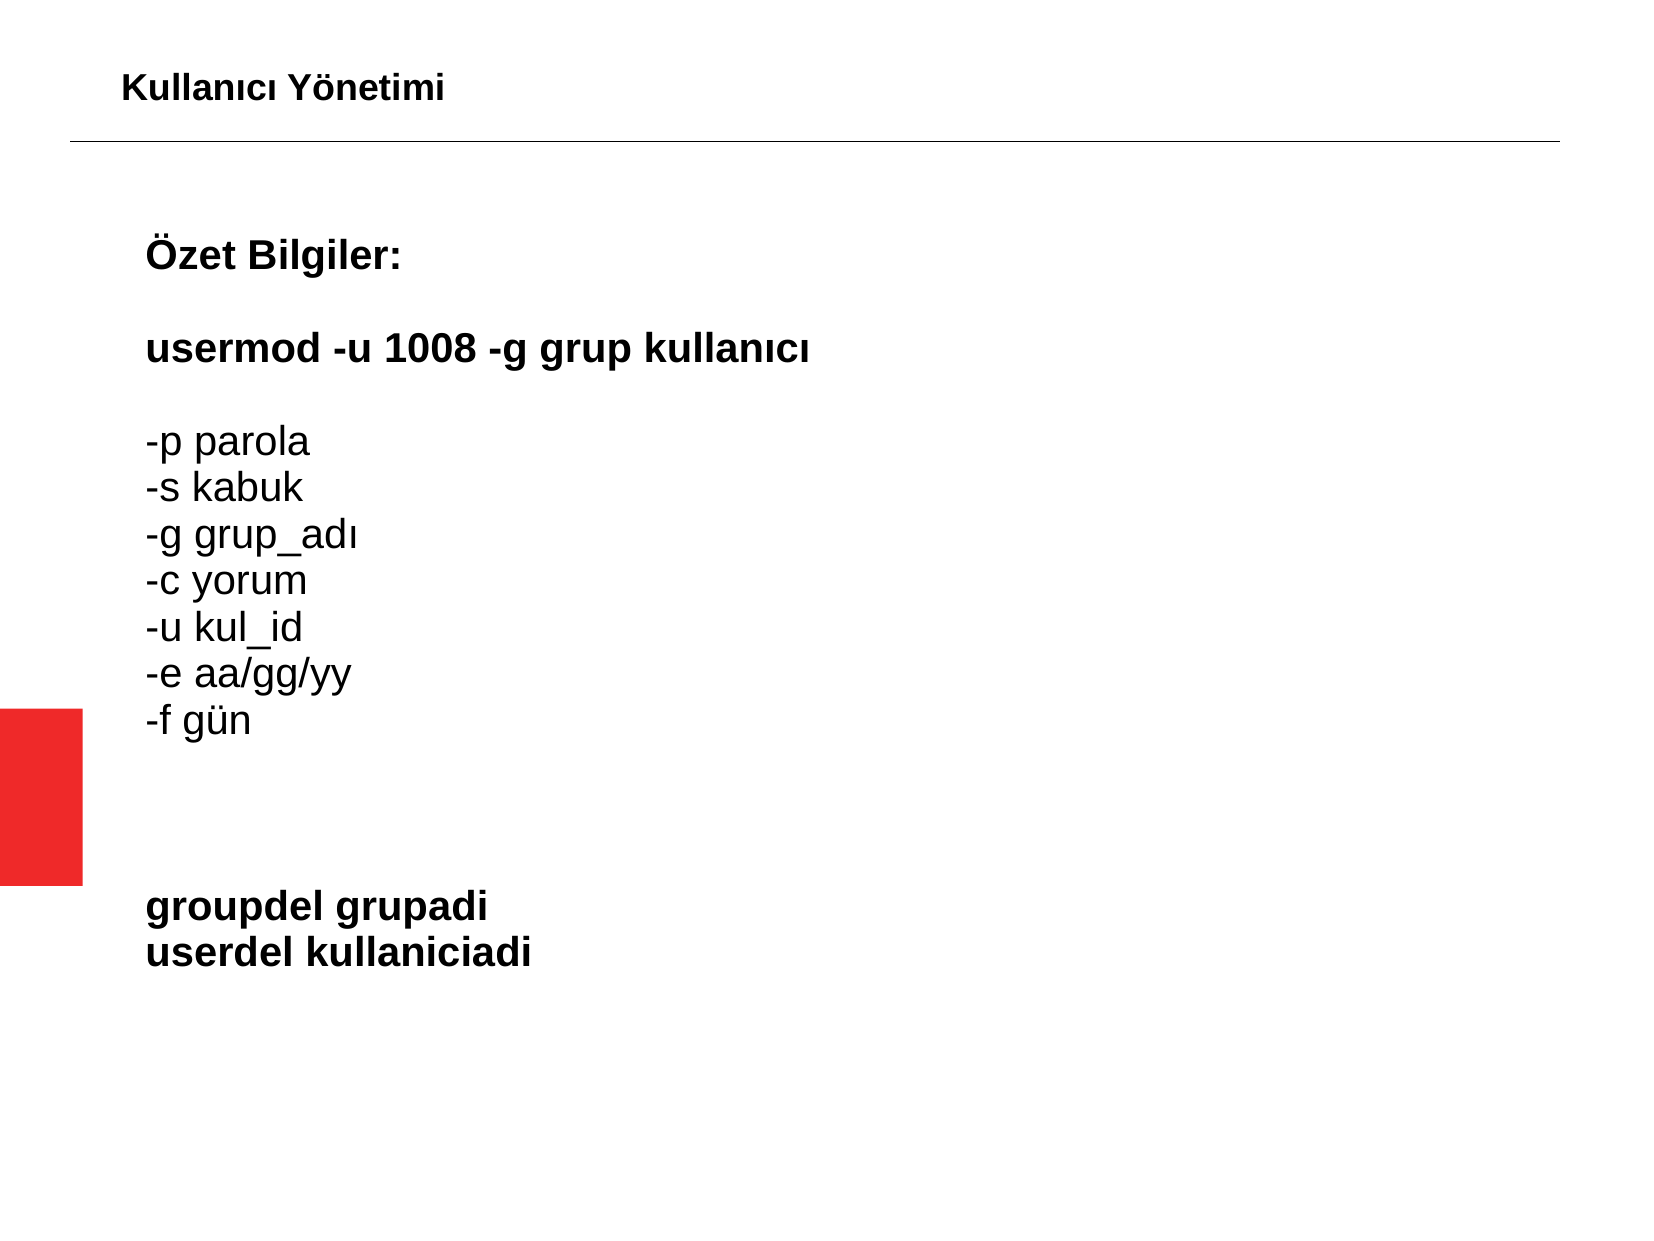

Kullanıcı Yönetimi
Özet Bilgiler:
usermod -u 1008 -g grup kullanıcı
-p parola
-s kabuk
-g grup_adı
-c yorum
-u kul_id
-e aa/gg/yy
-f gün
groupdel grupadi
userdel kullaniciadi